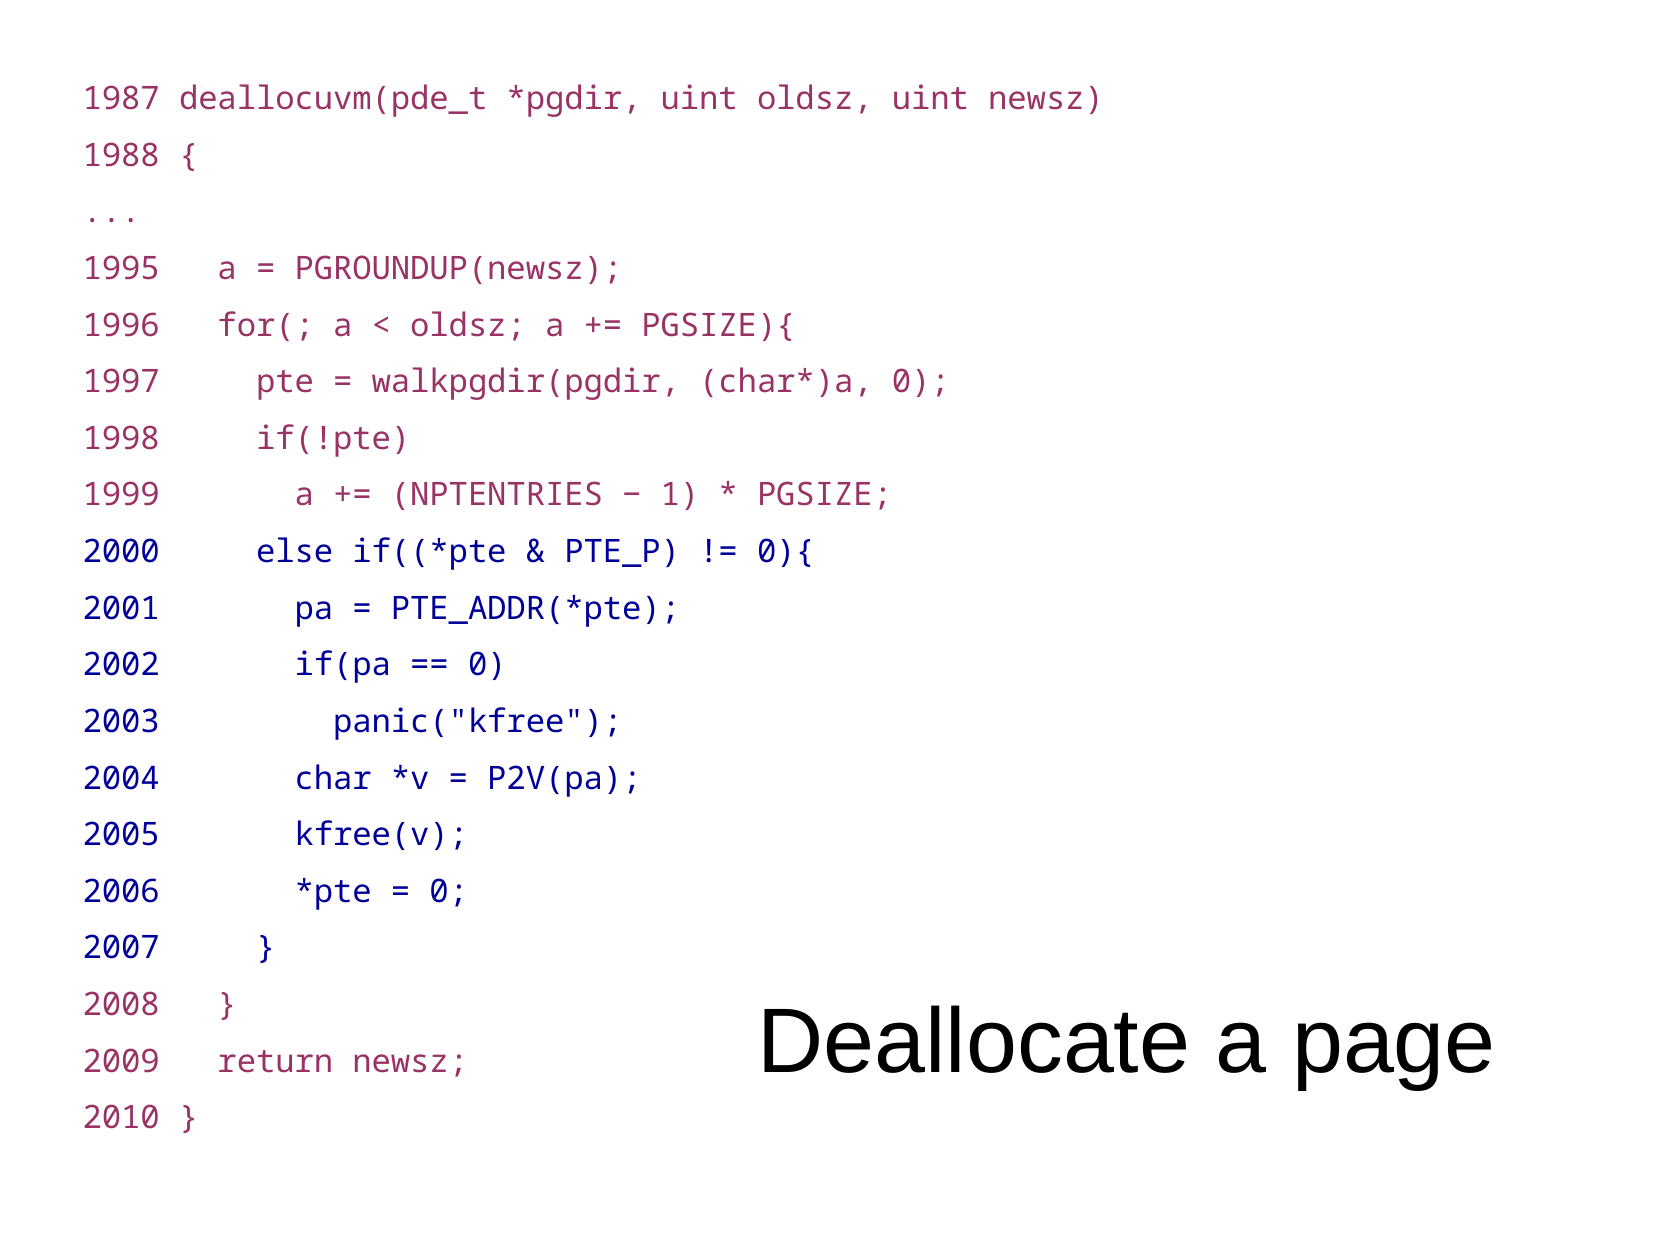

# 1987 deallocuvm(pde_t *pgdir, uint oldsz, uint newsz)
1988 {
...
1995 a = PGROUNDUP(newsz);
1996 for(; a < oldsz; a += PGSIZE){
1997 pte = walkpgdir(pgdir, (char*)a, 0);
1998 if(!pte)
1999 a += (NPTENTRIES − 1) * PGSIZE;
2000 else if((*pte & PTE_P) != 0){
2001 pa = PTE_ADDR(*pte);
2002 if(pa == 0)
2003 panic("kfree");
2004 char *v = P2V(pa);
2005 kfree(v);
2006 *pte = 0;
2007 }
2008 }
2009 return newsz;
2010 }
Deallocate a page